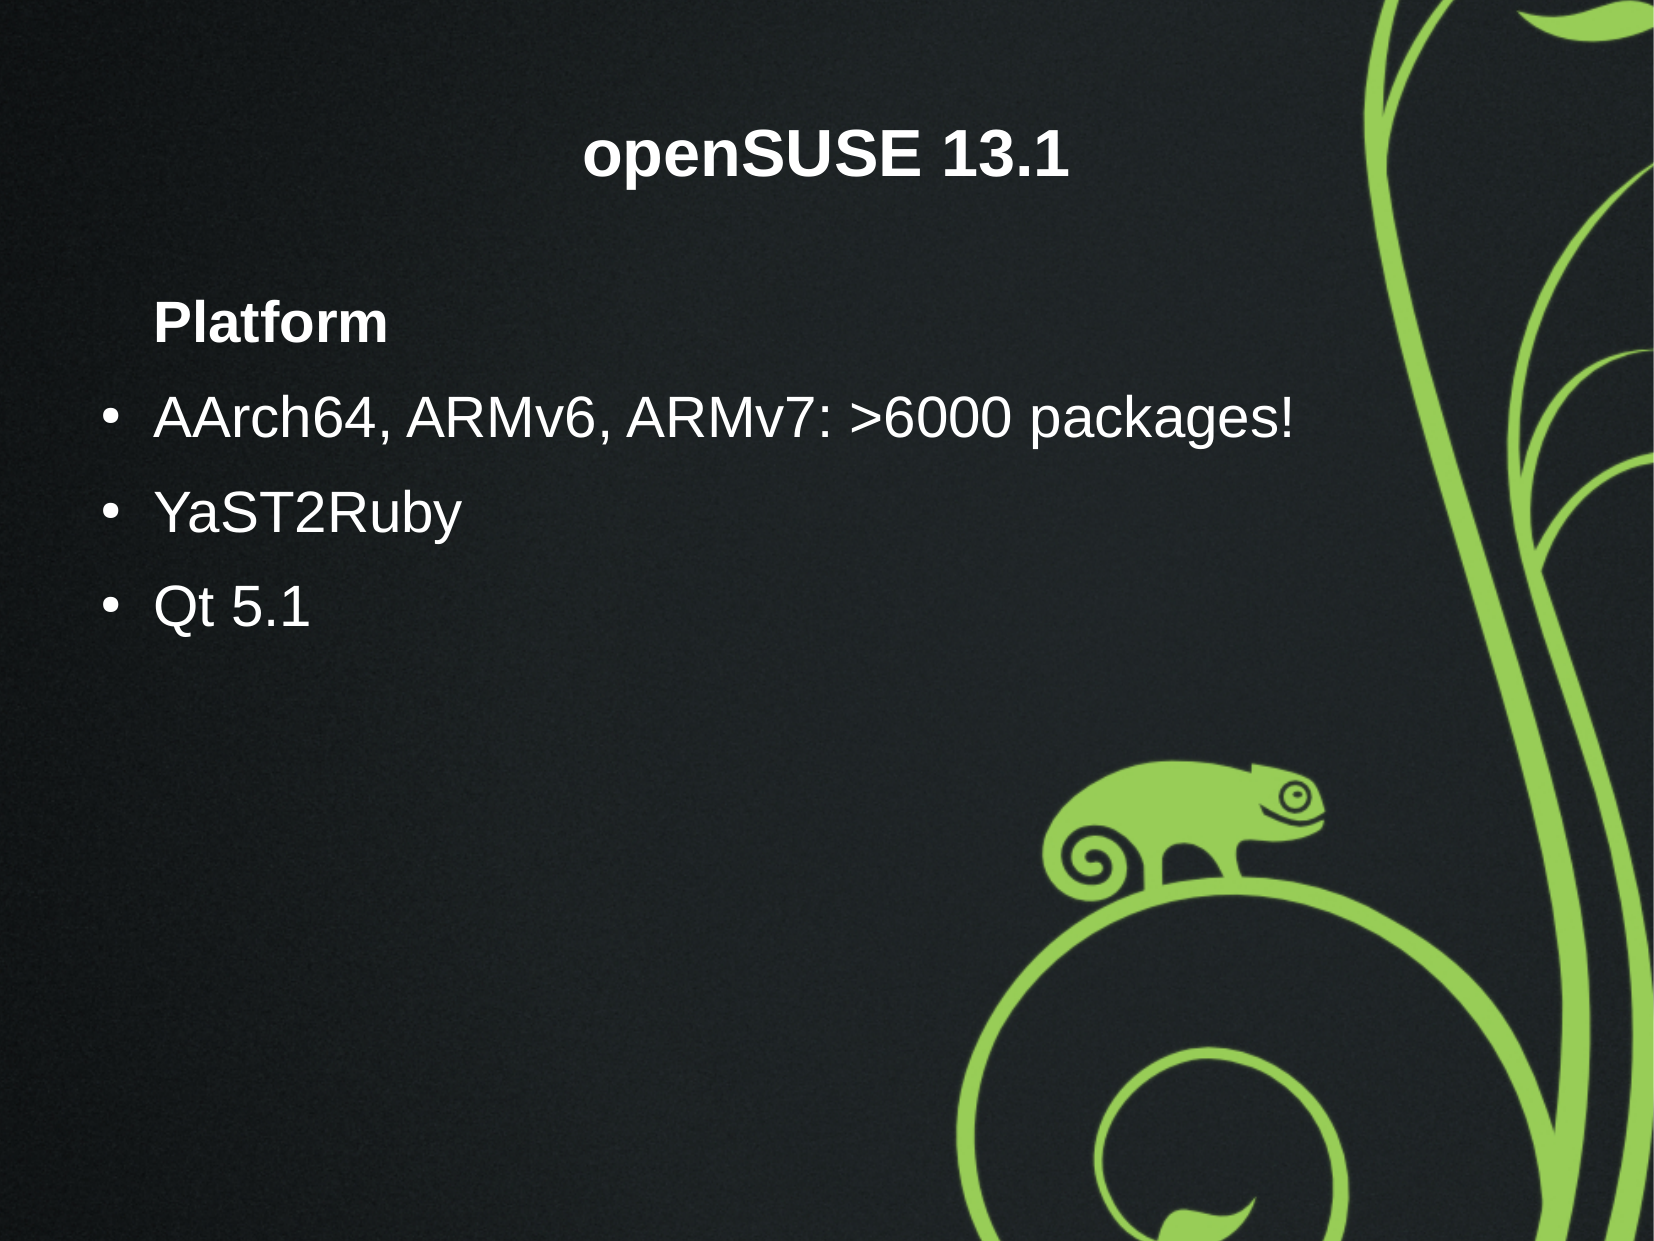

# openSUSE 13.1
Platform
AArch64, ARMv6, ARMv7: >6000 packages!
YaST2Ruby
Qt 5.1